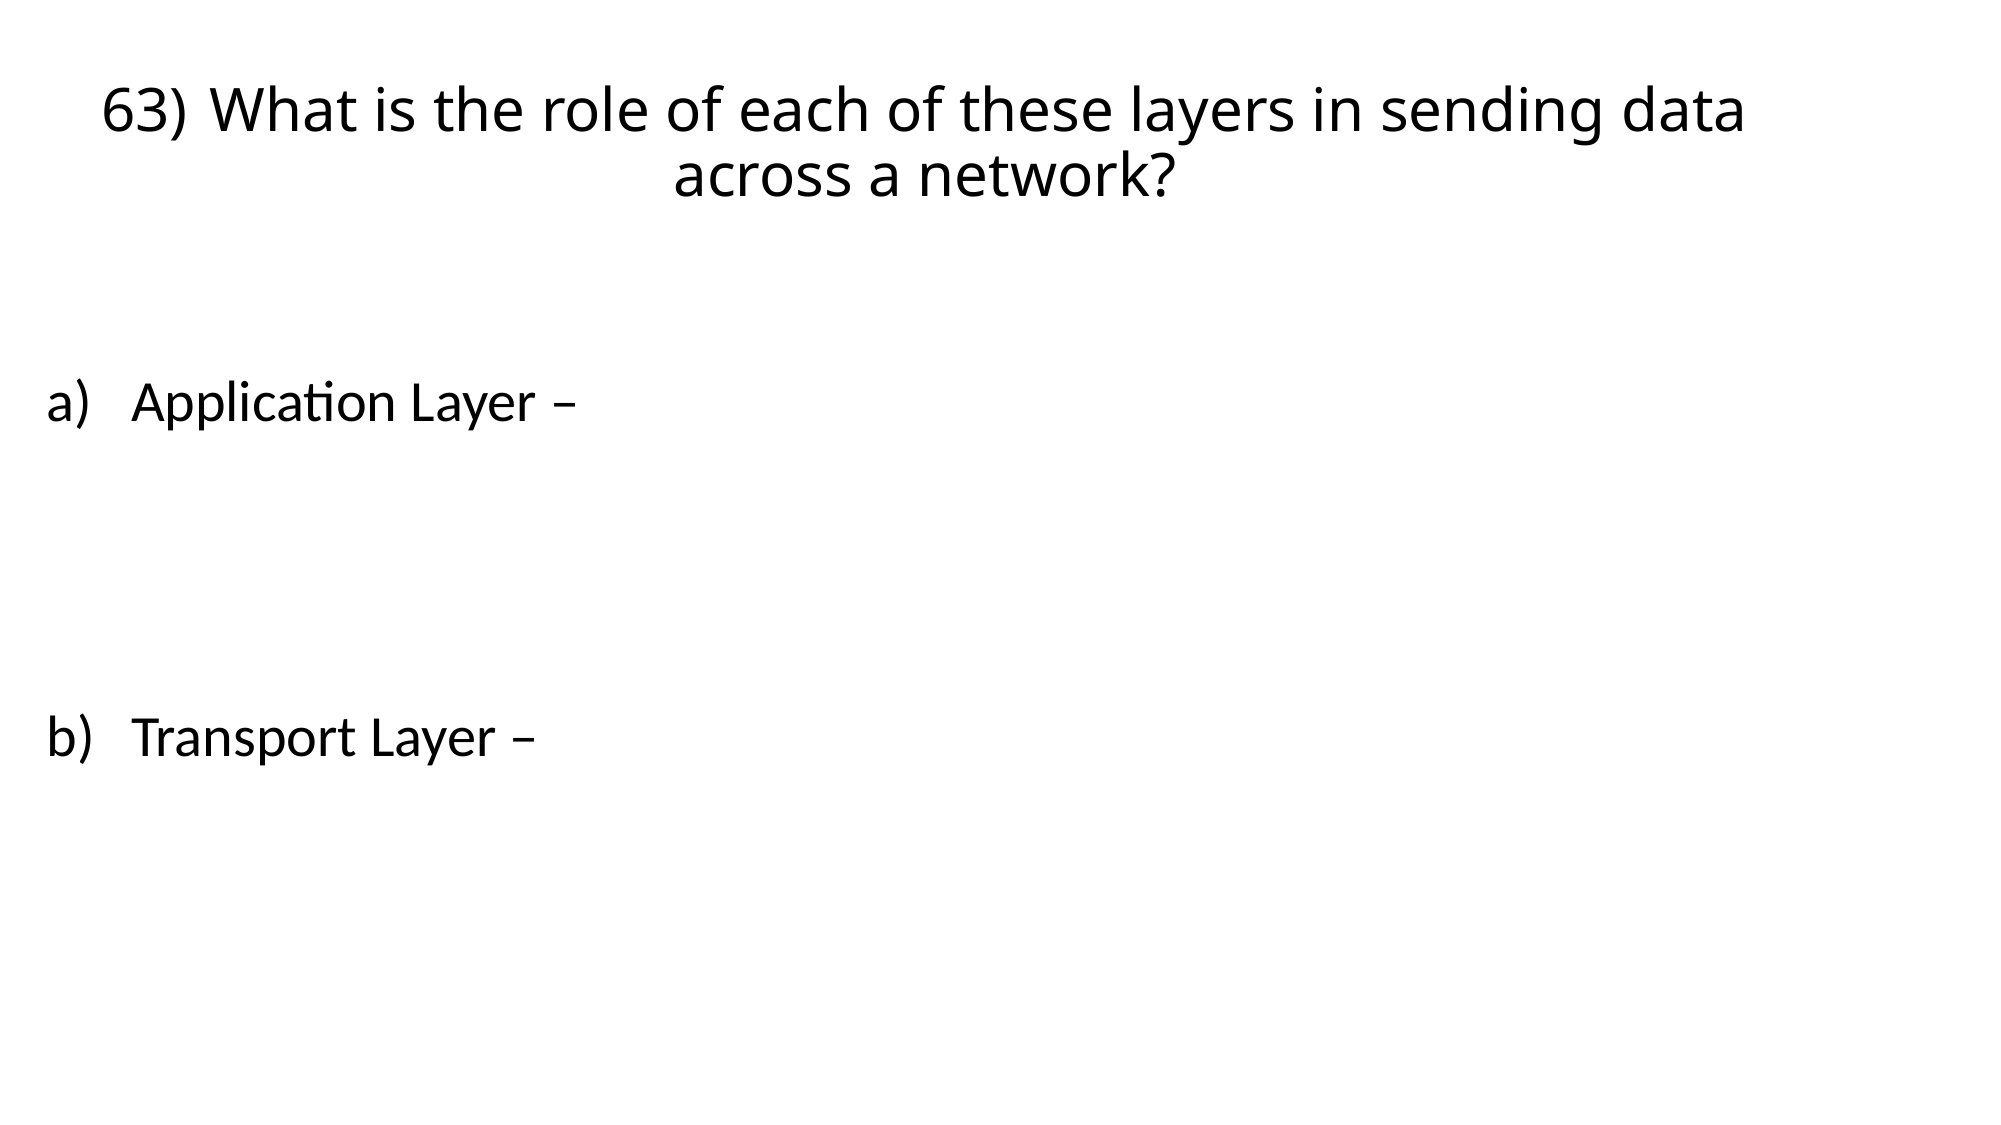

63)	What is the role of each of these layers in sending data across a network?
# Application Layer –
Transport Layer –